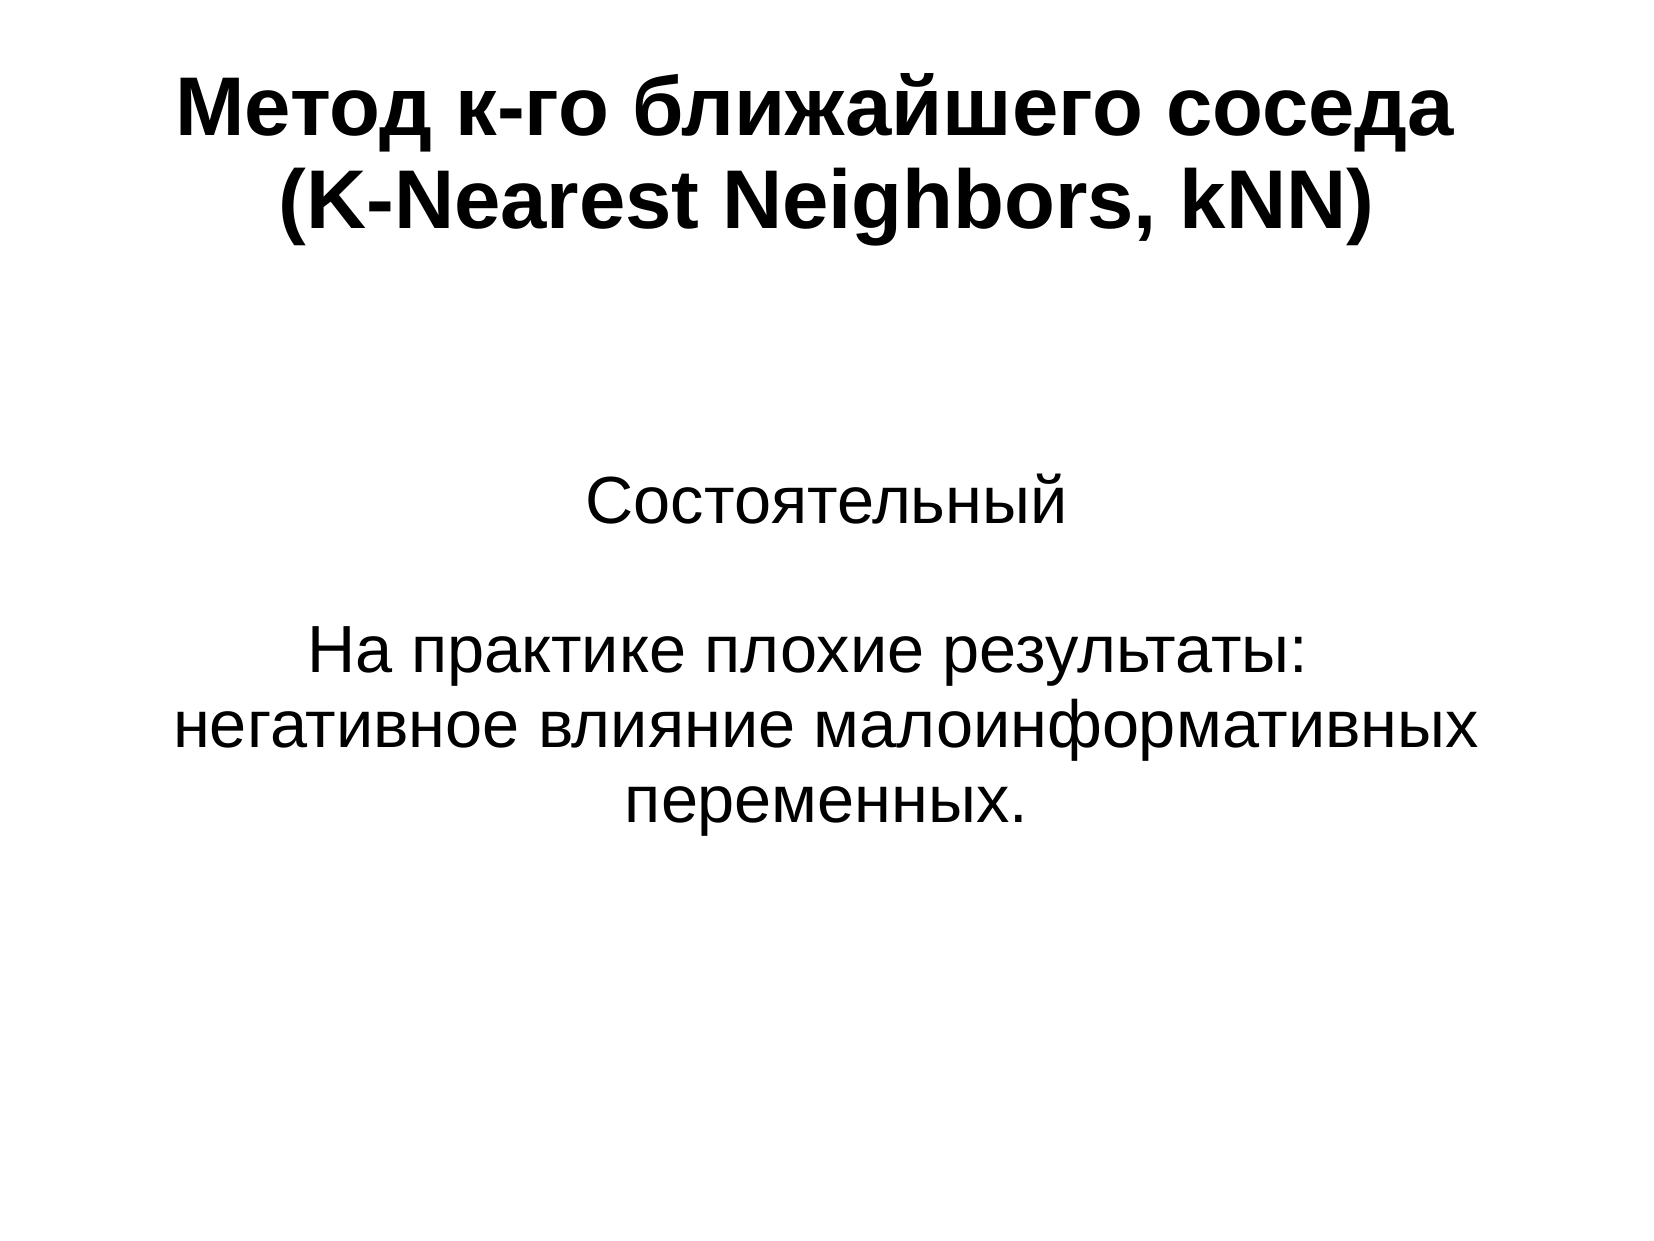

# Метод к-го ближайшего соседа (K-Nearest Neighbors, kNN)
Состоятельный
На практике плохие результаты:
негативное влияние малоинформативных переменных.